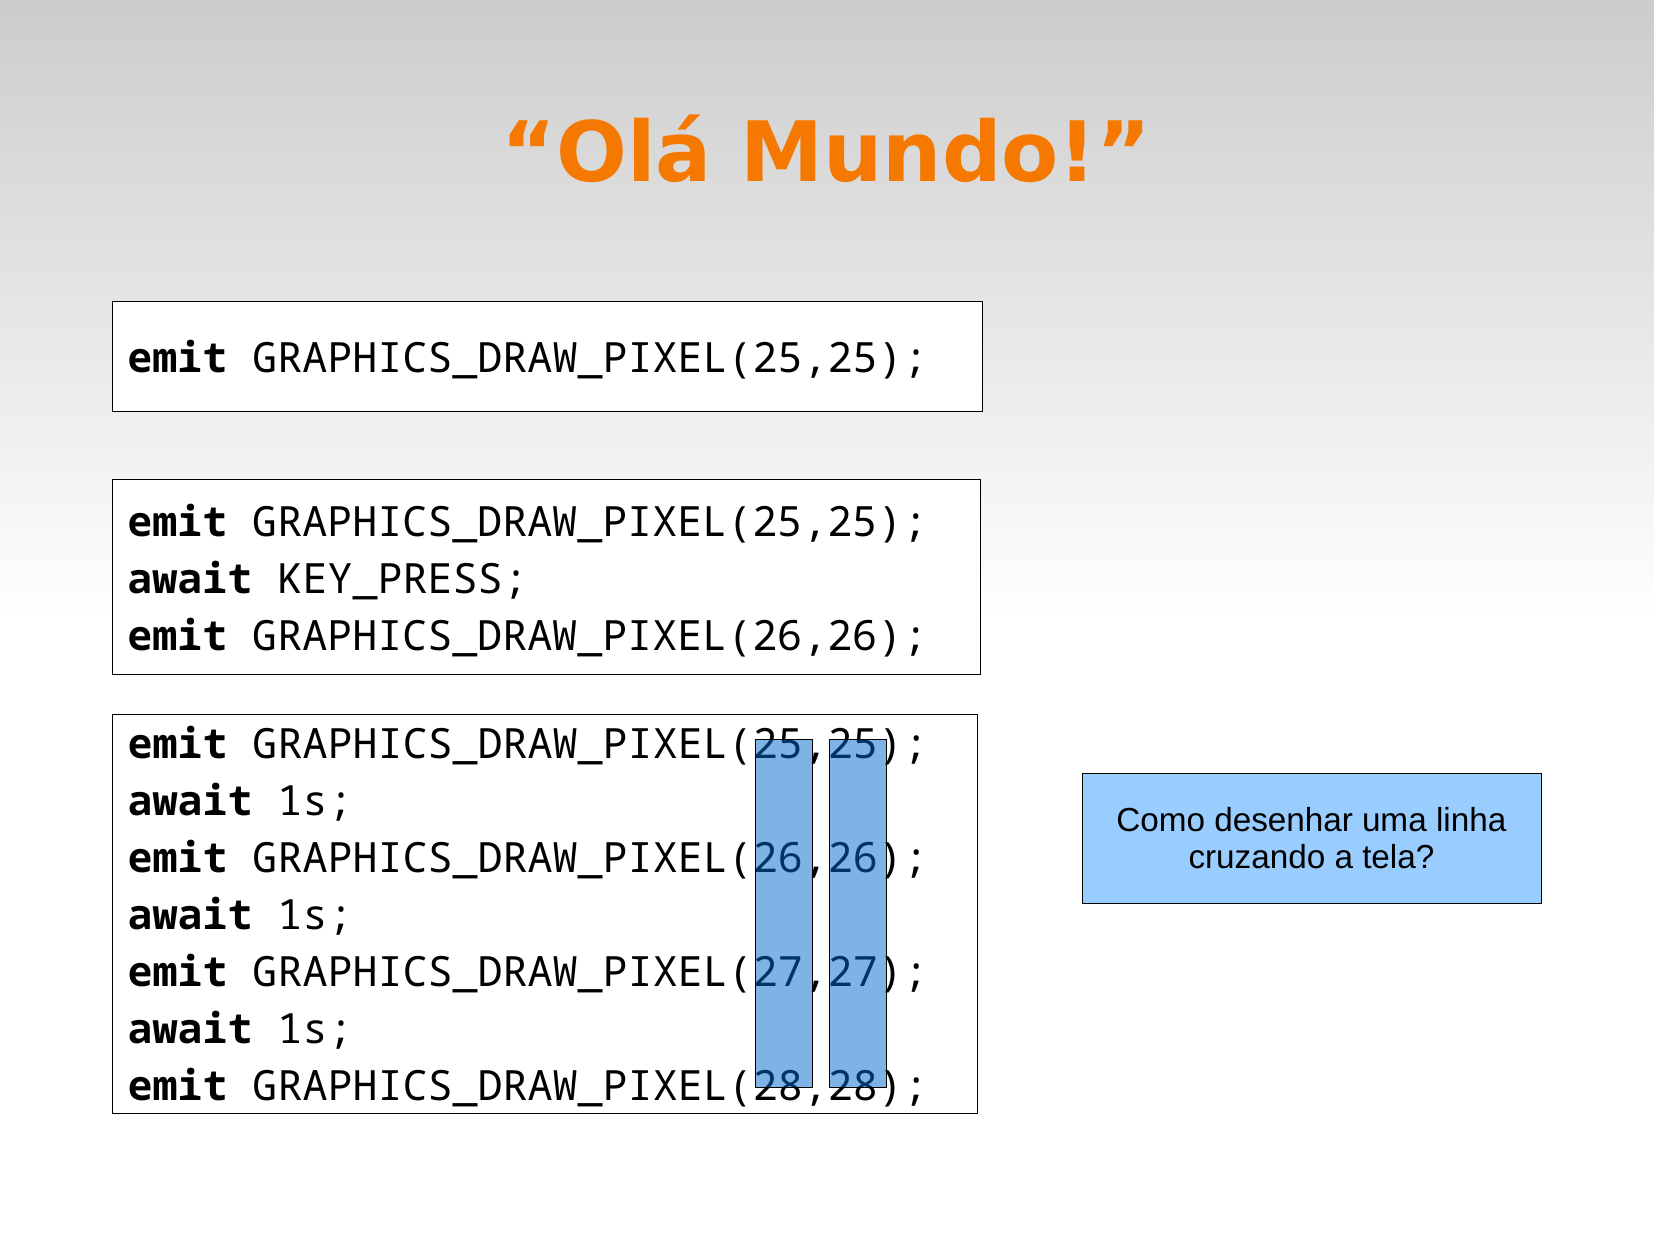

# “Olá Mundo!”
emit GRAPHICS_DRAW_PIXEL(25,25);
emit GRAPHICS_DRAW_PIXEL(25,25);
await KEY_PRESS;
emit GRAPHICS_DRAW_PIXEL(26,26);
emit GRAPHICS_DRAW_PIXEL(25,25);
await 1s;
emit GRAPHICS_DRAW_PIXEL(26,26);
await 1s;
emit GRAPHICS_DRAW_PIXEL(27,27);
await 1s;
emit GRAPHICS_DRAW_PIXEL(28,28);
Como desenhar uma linha
cruzando a tela?